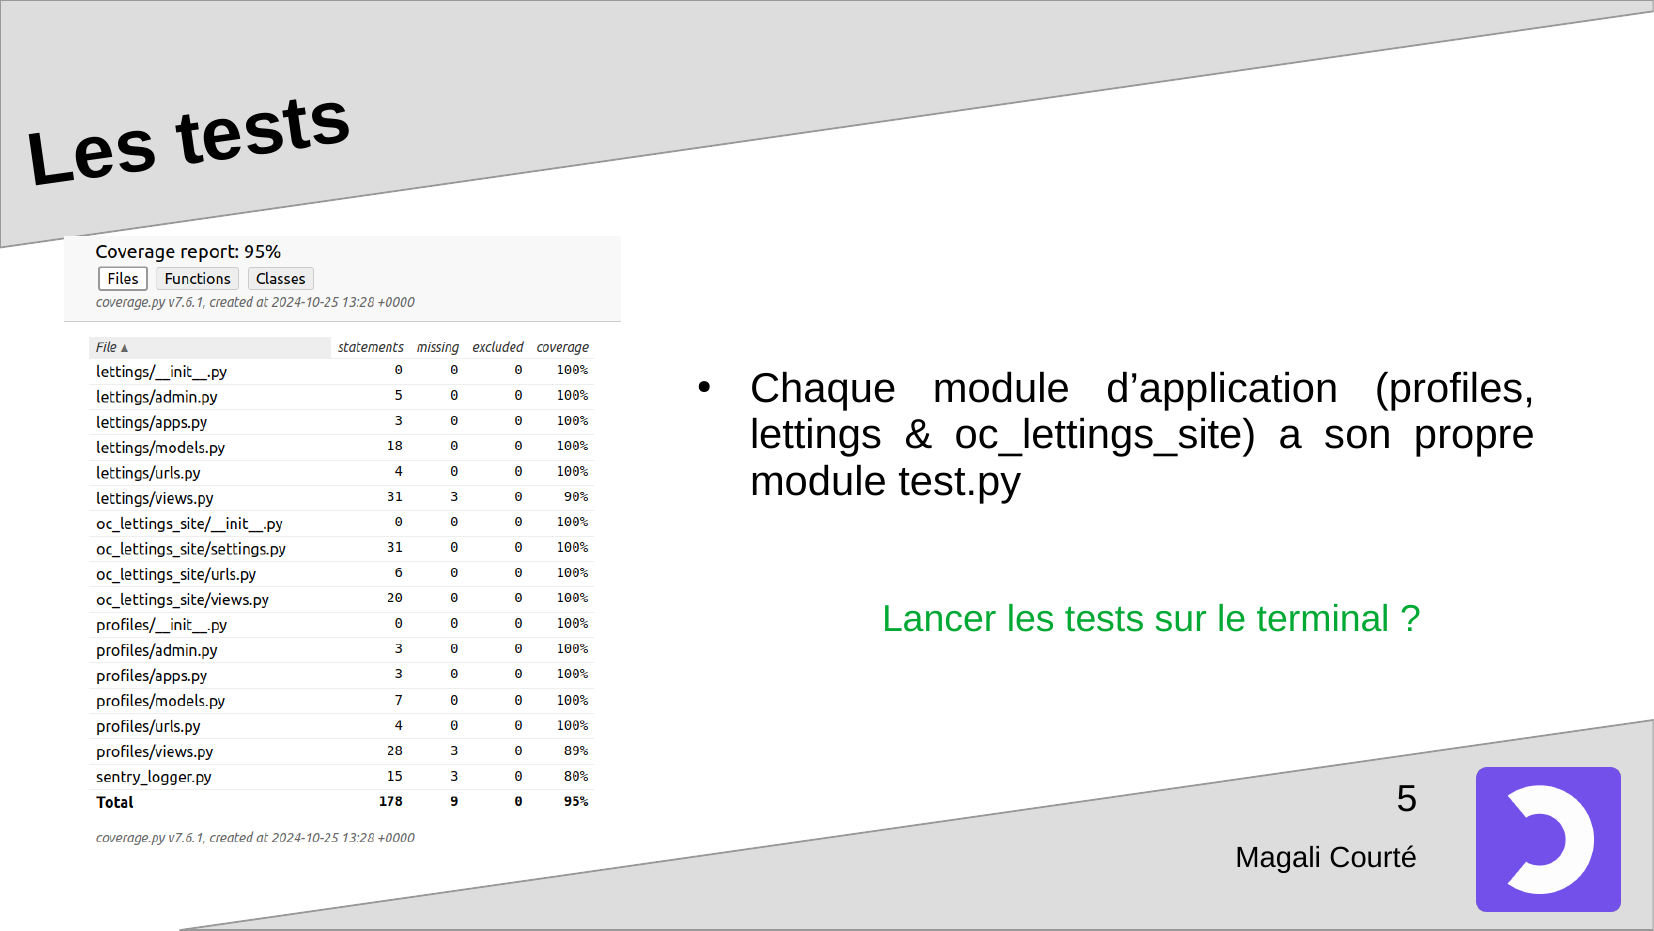

# Les tests
Chaque module d’application (profiles, lettings & oc_lettings_site) a son propre module test.py
Lancer les tests sur le terminal ?
5